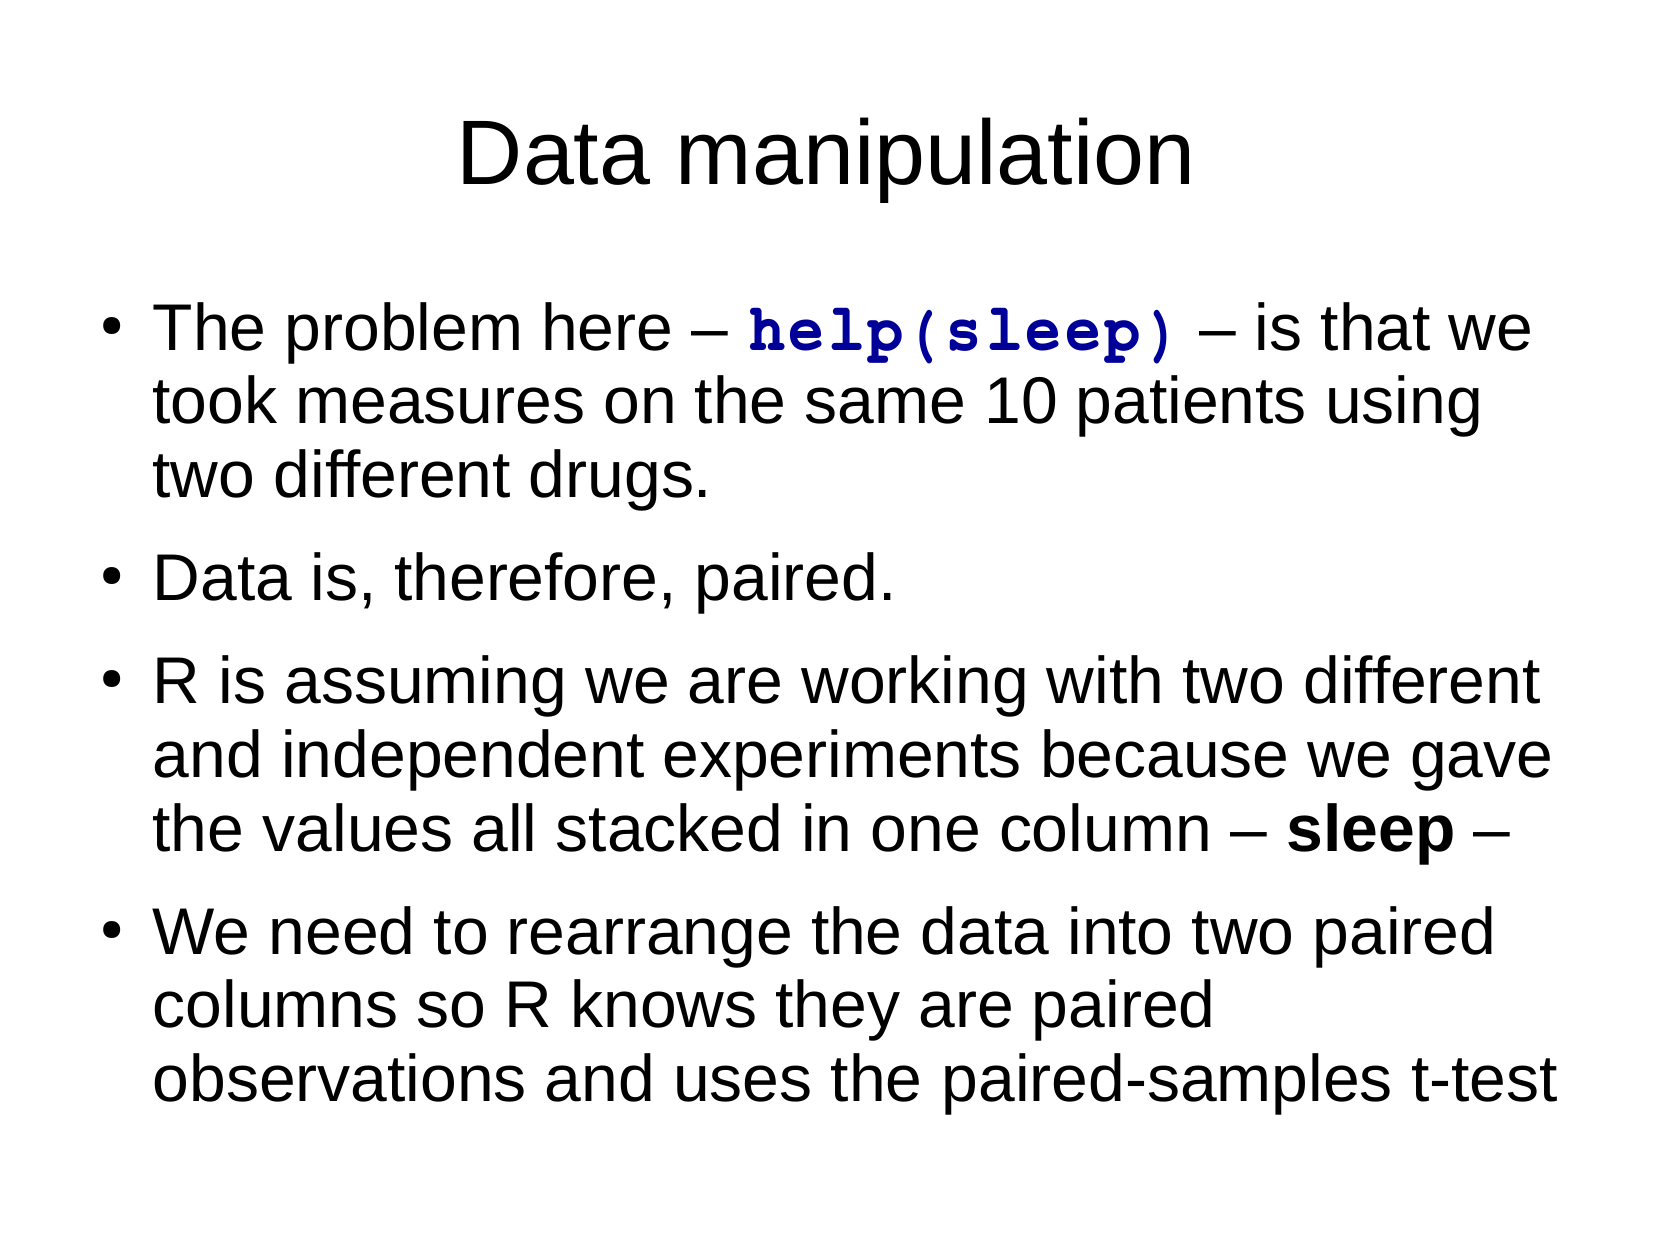

# Data manipulation
The problem here – help(sleep) – is that we took measures on the same 10 patients using two different drugs.
Data is, therefore, paired.
R is assuming we are working with two different and independent experiments because we gave the values all stacked in one column – sleep –
We need to rearrange the data into two paired columns so R knows they are paired observations and uses the paired-samples t-test